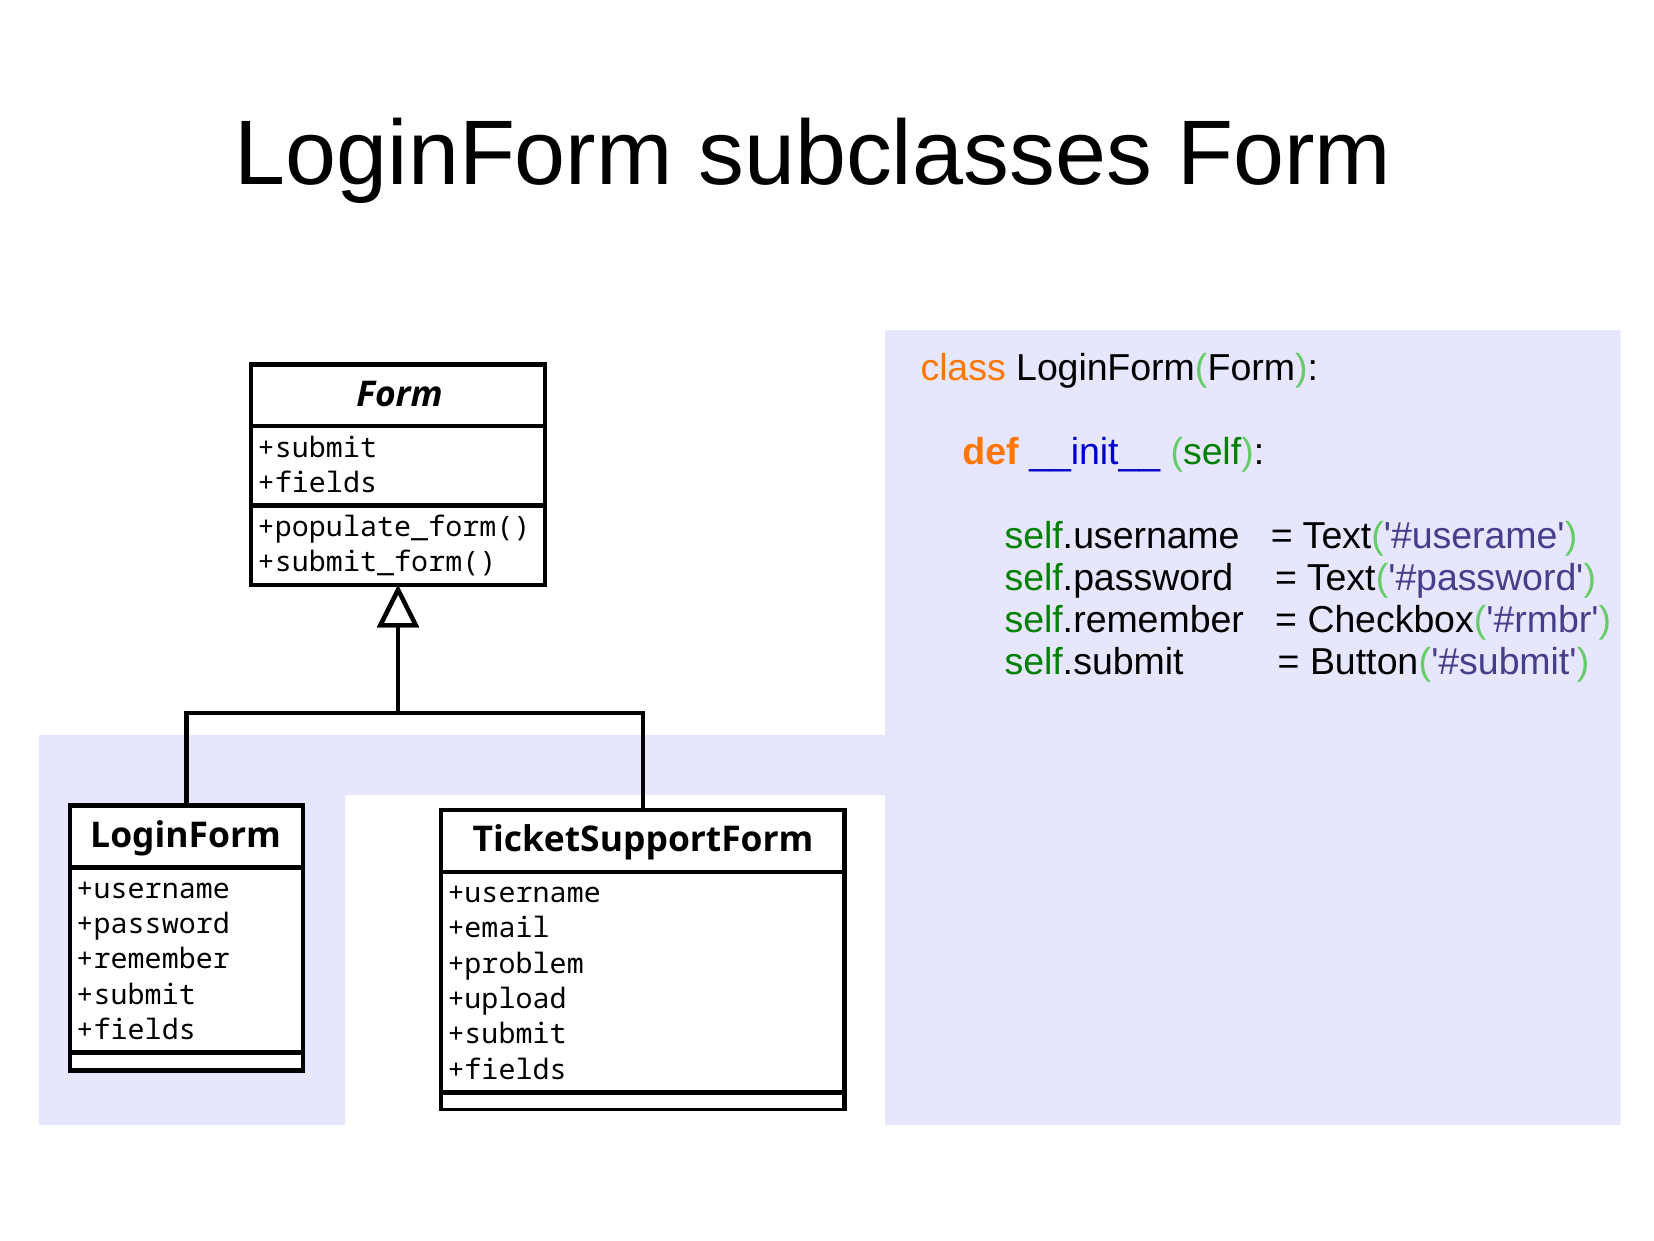

# LoginForm subclasses Form
class LoginForm(Form):
 def __init__ (self):
 self.username = Text('#userame')
 self.password = Text('#password')
 self.remember = Checkbox('#rmbr')
 self.submit = Button('#submit')